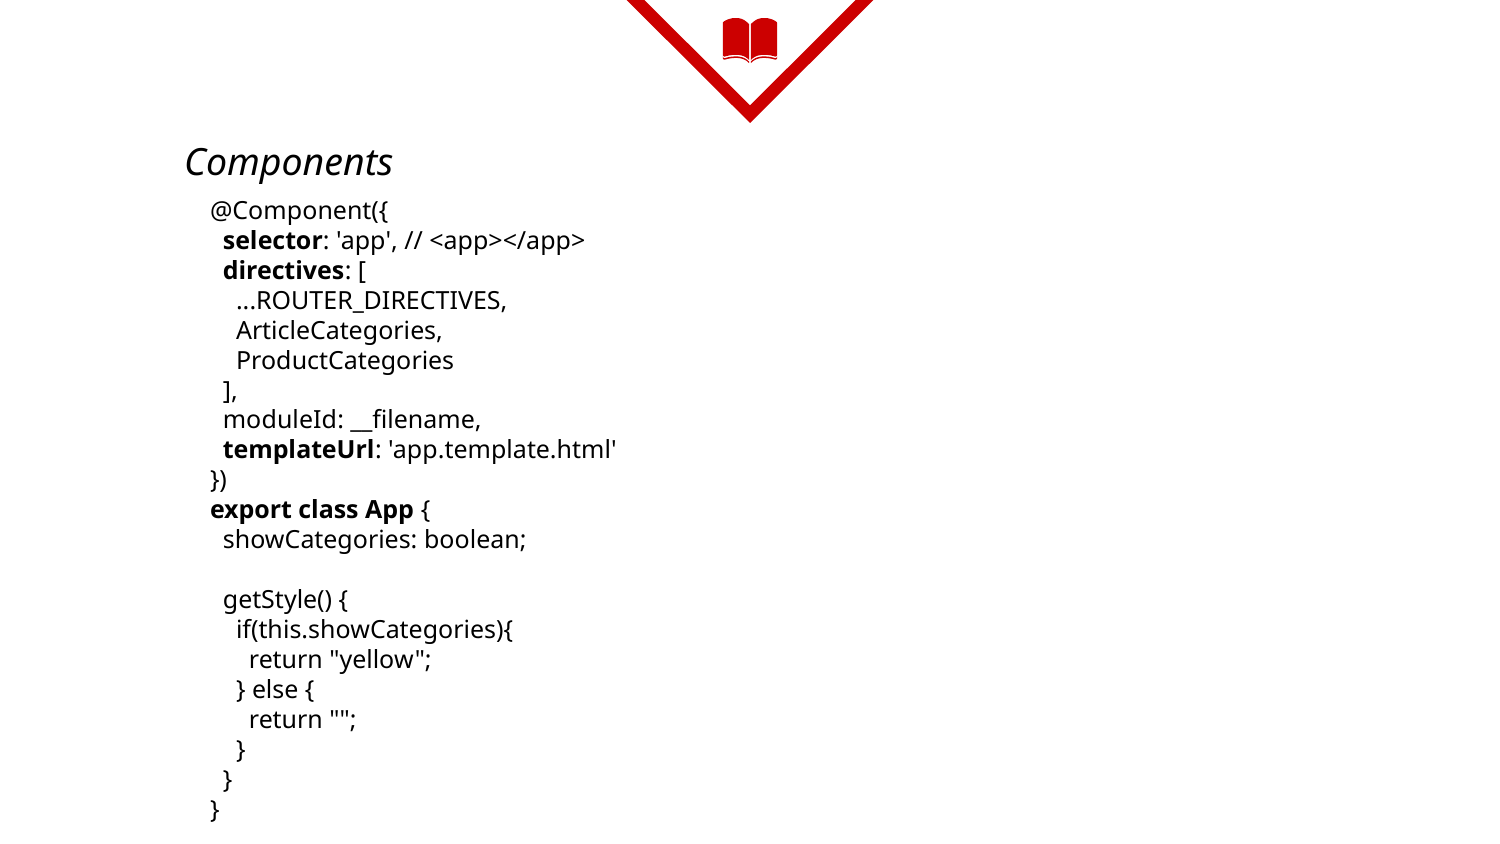

# Components
@Component({
 selector: 'app', // <app></app>
 directives: [
 ...ROUTER_DIRECTIVES,
 ArticleCategories,
 ProductCategories
 ],
 moduleId: __filename,
 templateUrl: 'app.template.html'
})
export class App {
 showCategories: boolean;
 getStyle() {
 if(this.showCategories){
 return "yellow";
 } else {
 return "";
 }
 }
}